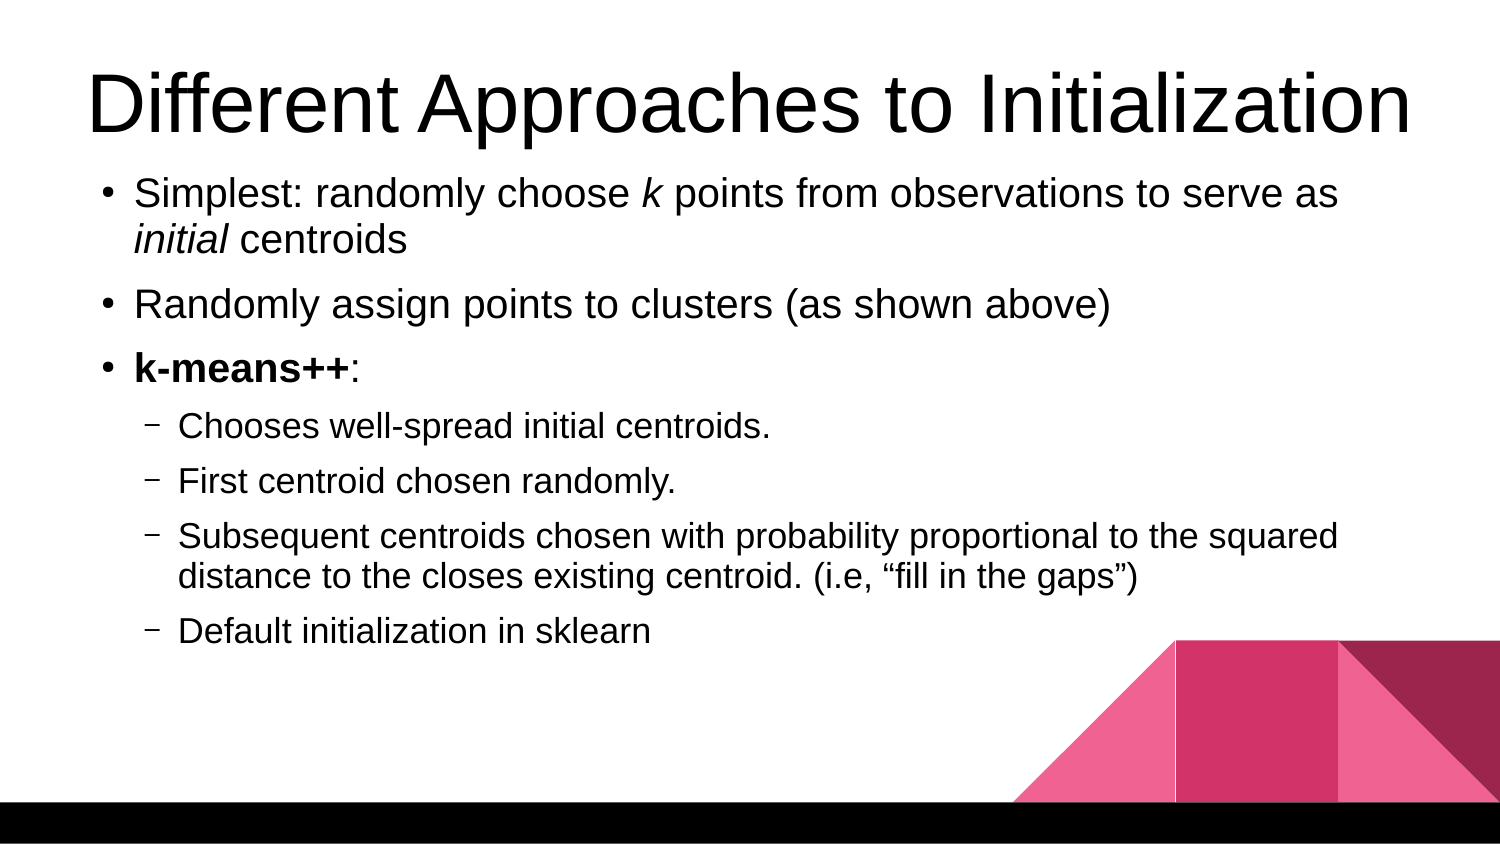

# Different Approaches to Initialization
Simplest: randomly choose k points from observations to serve as initial centroids
Randomly assign points to clusters (as shown above)
k-means++:
Chooses well-spread initial centroids.
First centroid chosen randomly.
Subsequent centroids chosen with probability proportional to the squared distance to the closes existing centroid. (i.e, “fill in the gaps”)
Default initialization in sklearn